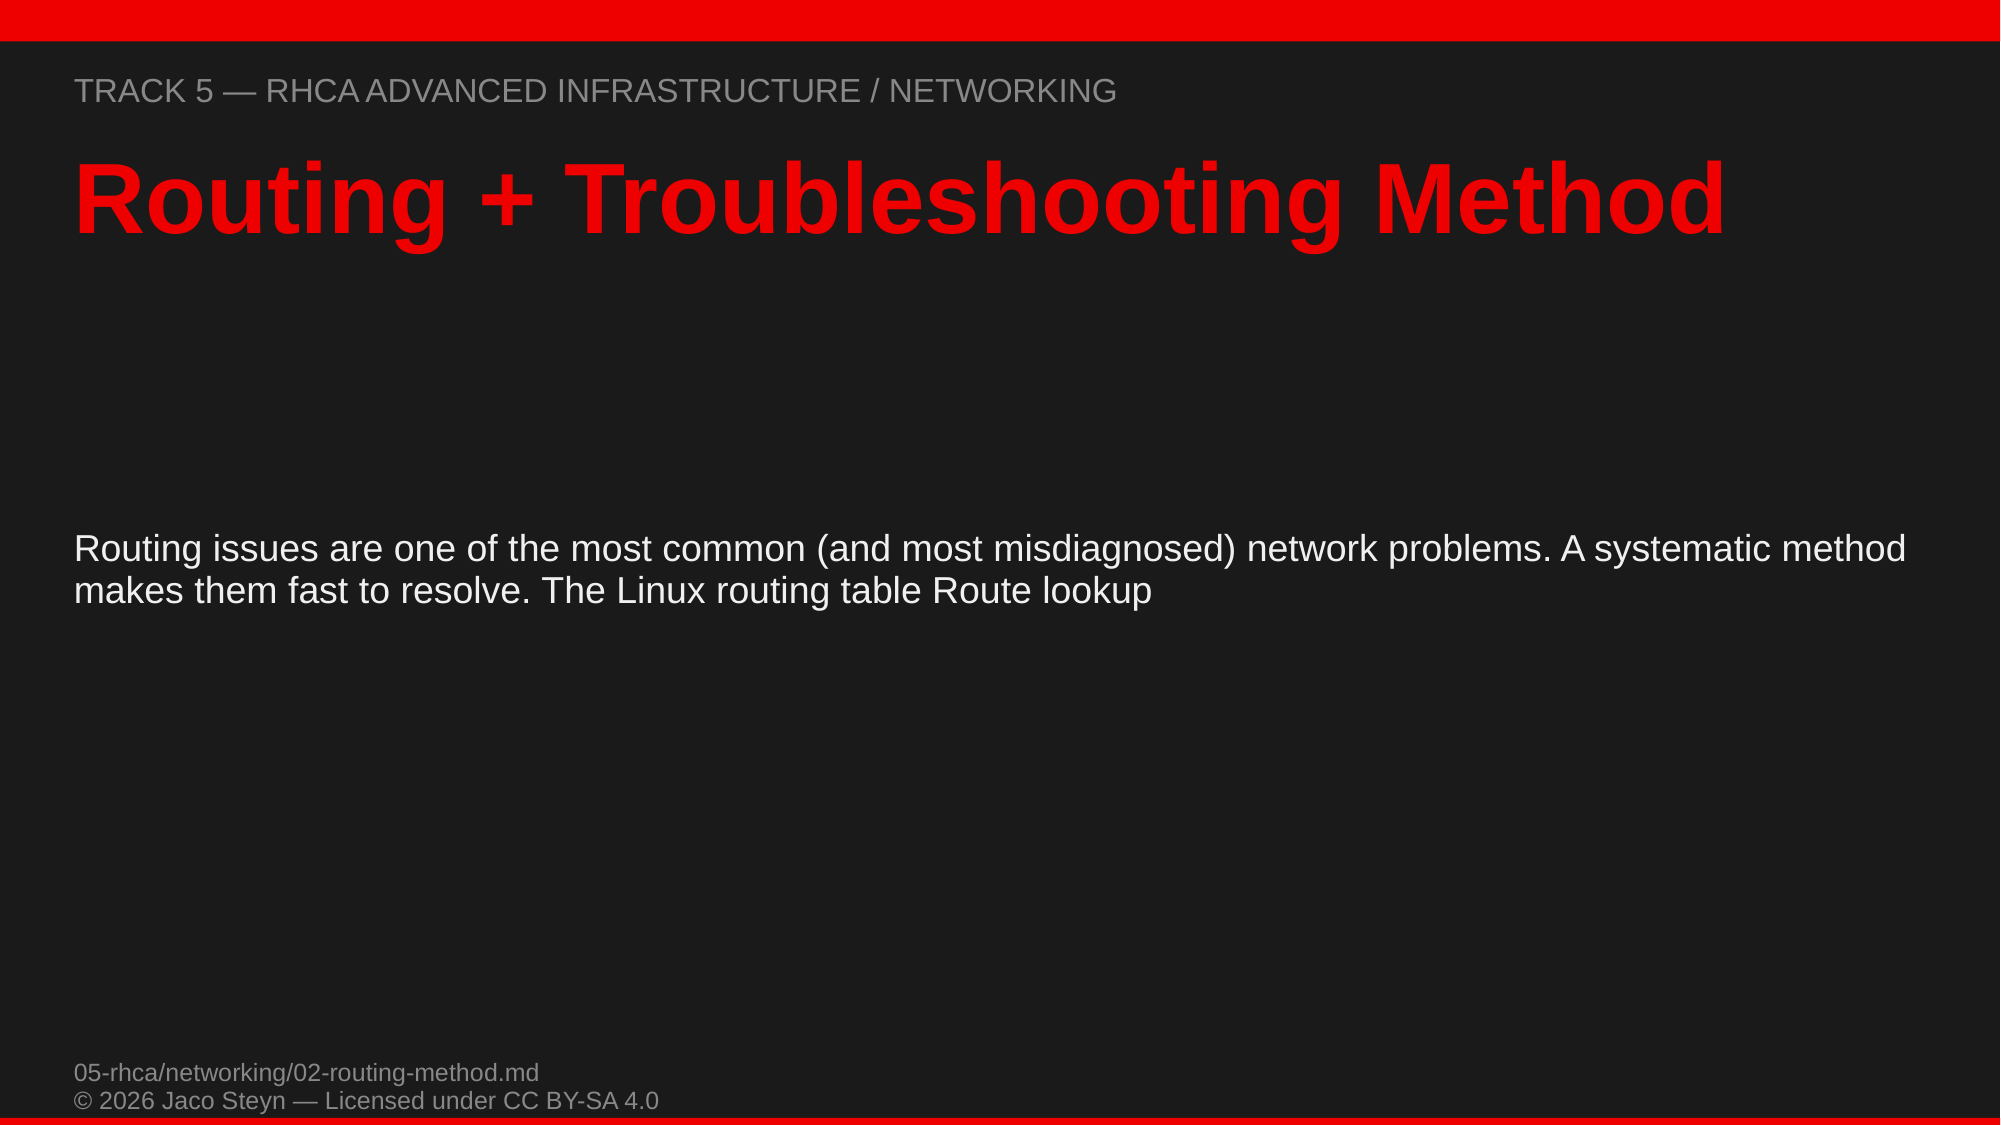

TRACK 5 — RHCA ADVANCED INFRASTRUCTURE / NETWORKING
Routing + Troubleshooting Method
Routing issues are one of the most common (and most misdiagnosed) network problems. A systematic method makes them fast to resolve. The Linux routing table Route lookup
05-rhca/networking/02-routing-method.md
© 2026 Jaco Steyn — Licensed under CC BY-SA 4.0